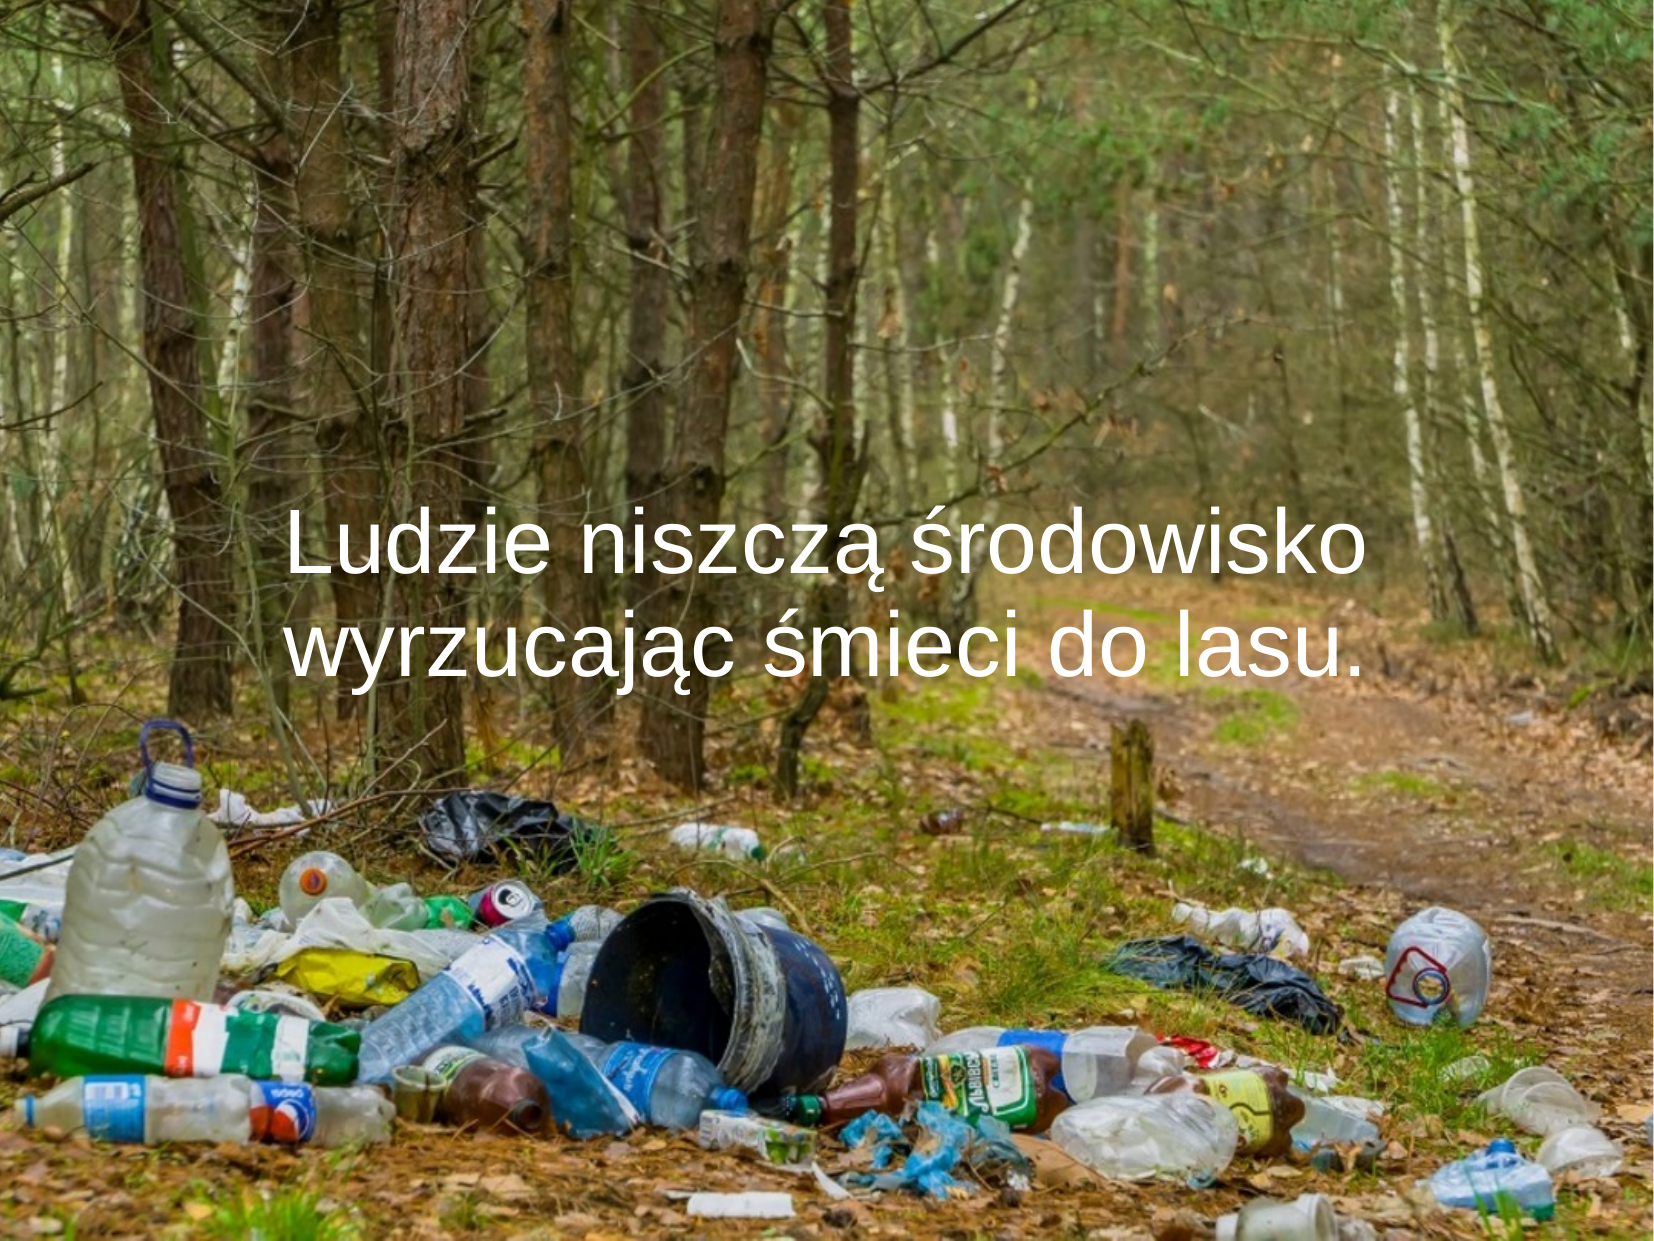

# Ludzie niszczą środowisko wyrzucając śmieci do lasu.